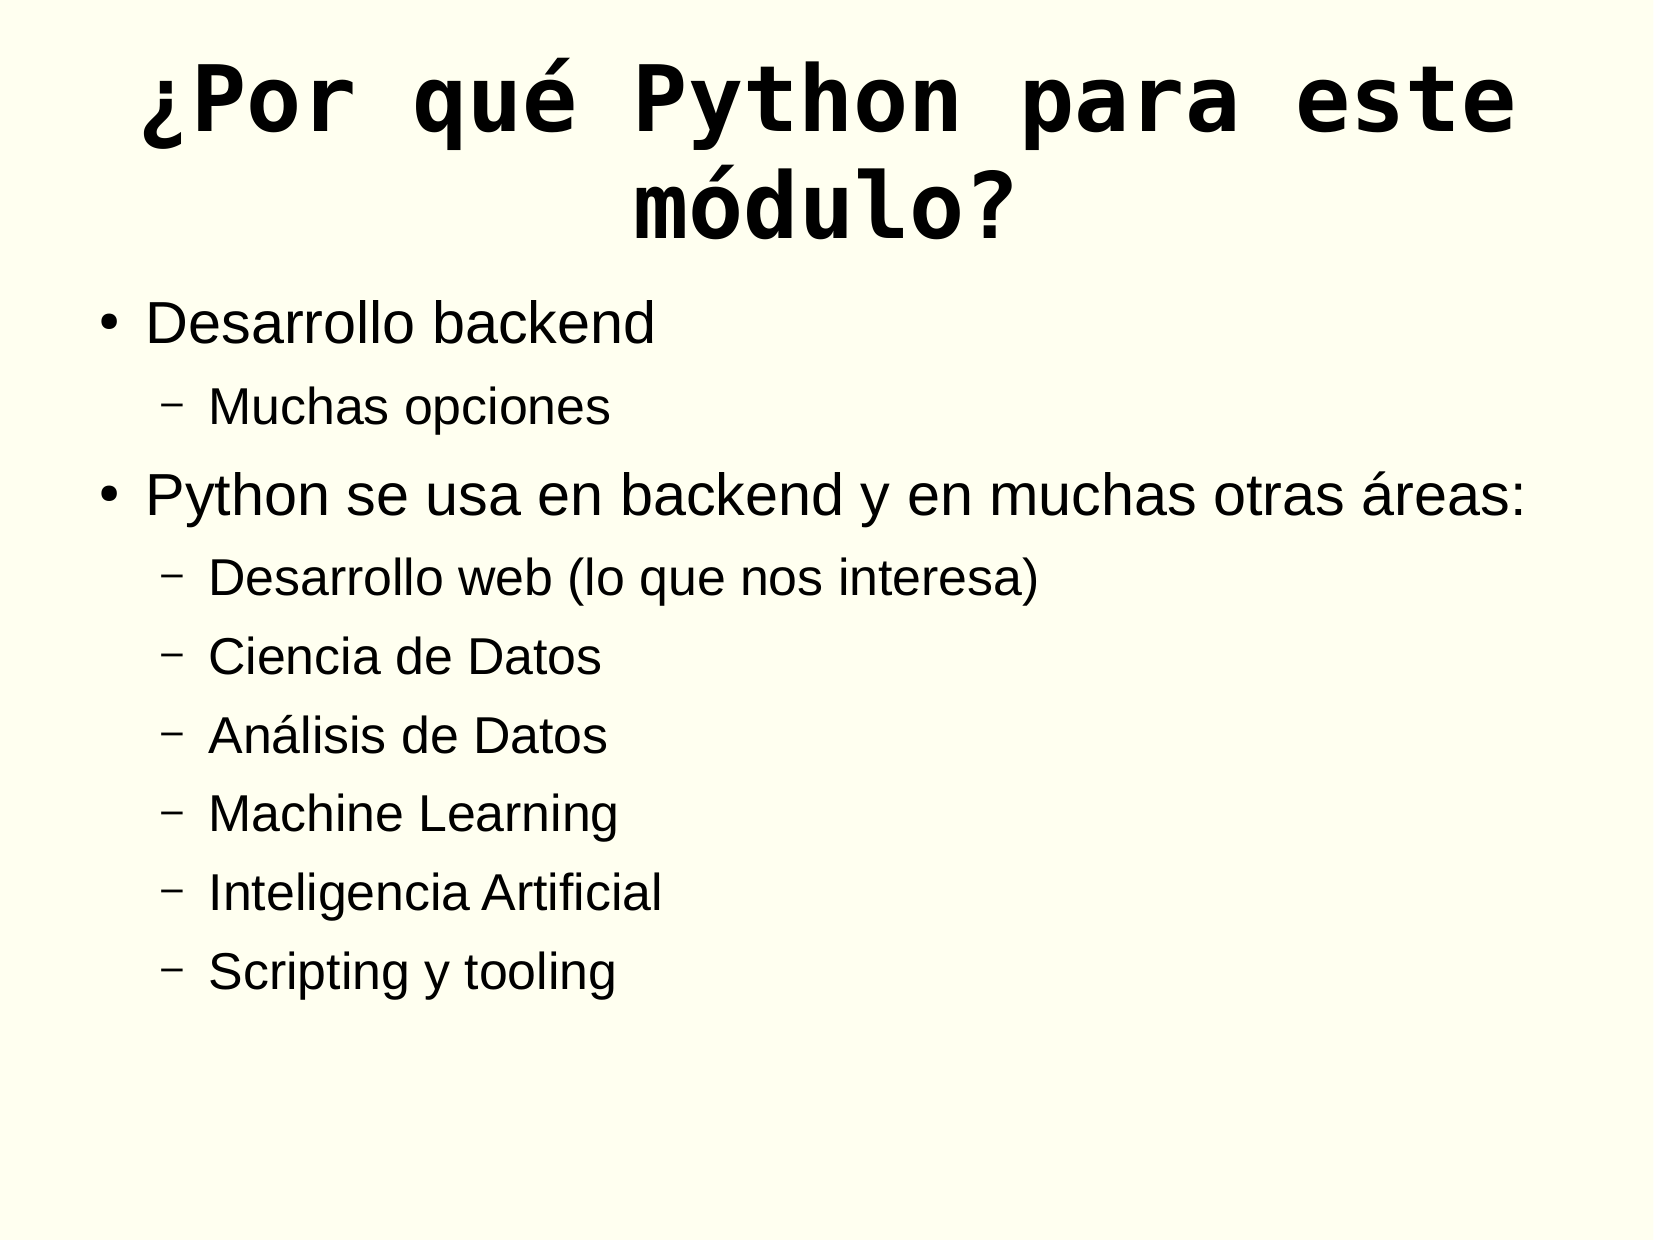

# ¿Por qué Python para este módulo?
Desarrollo backend
Muchas opciones
Python se usa en backend y en muchas otras áreas:
Desarrollo web (lo que nos interesa)
Ciencia de Datos
Análisis de Datos
Machine Learning
Inteligencia Artificial
Scripting y tooling